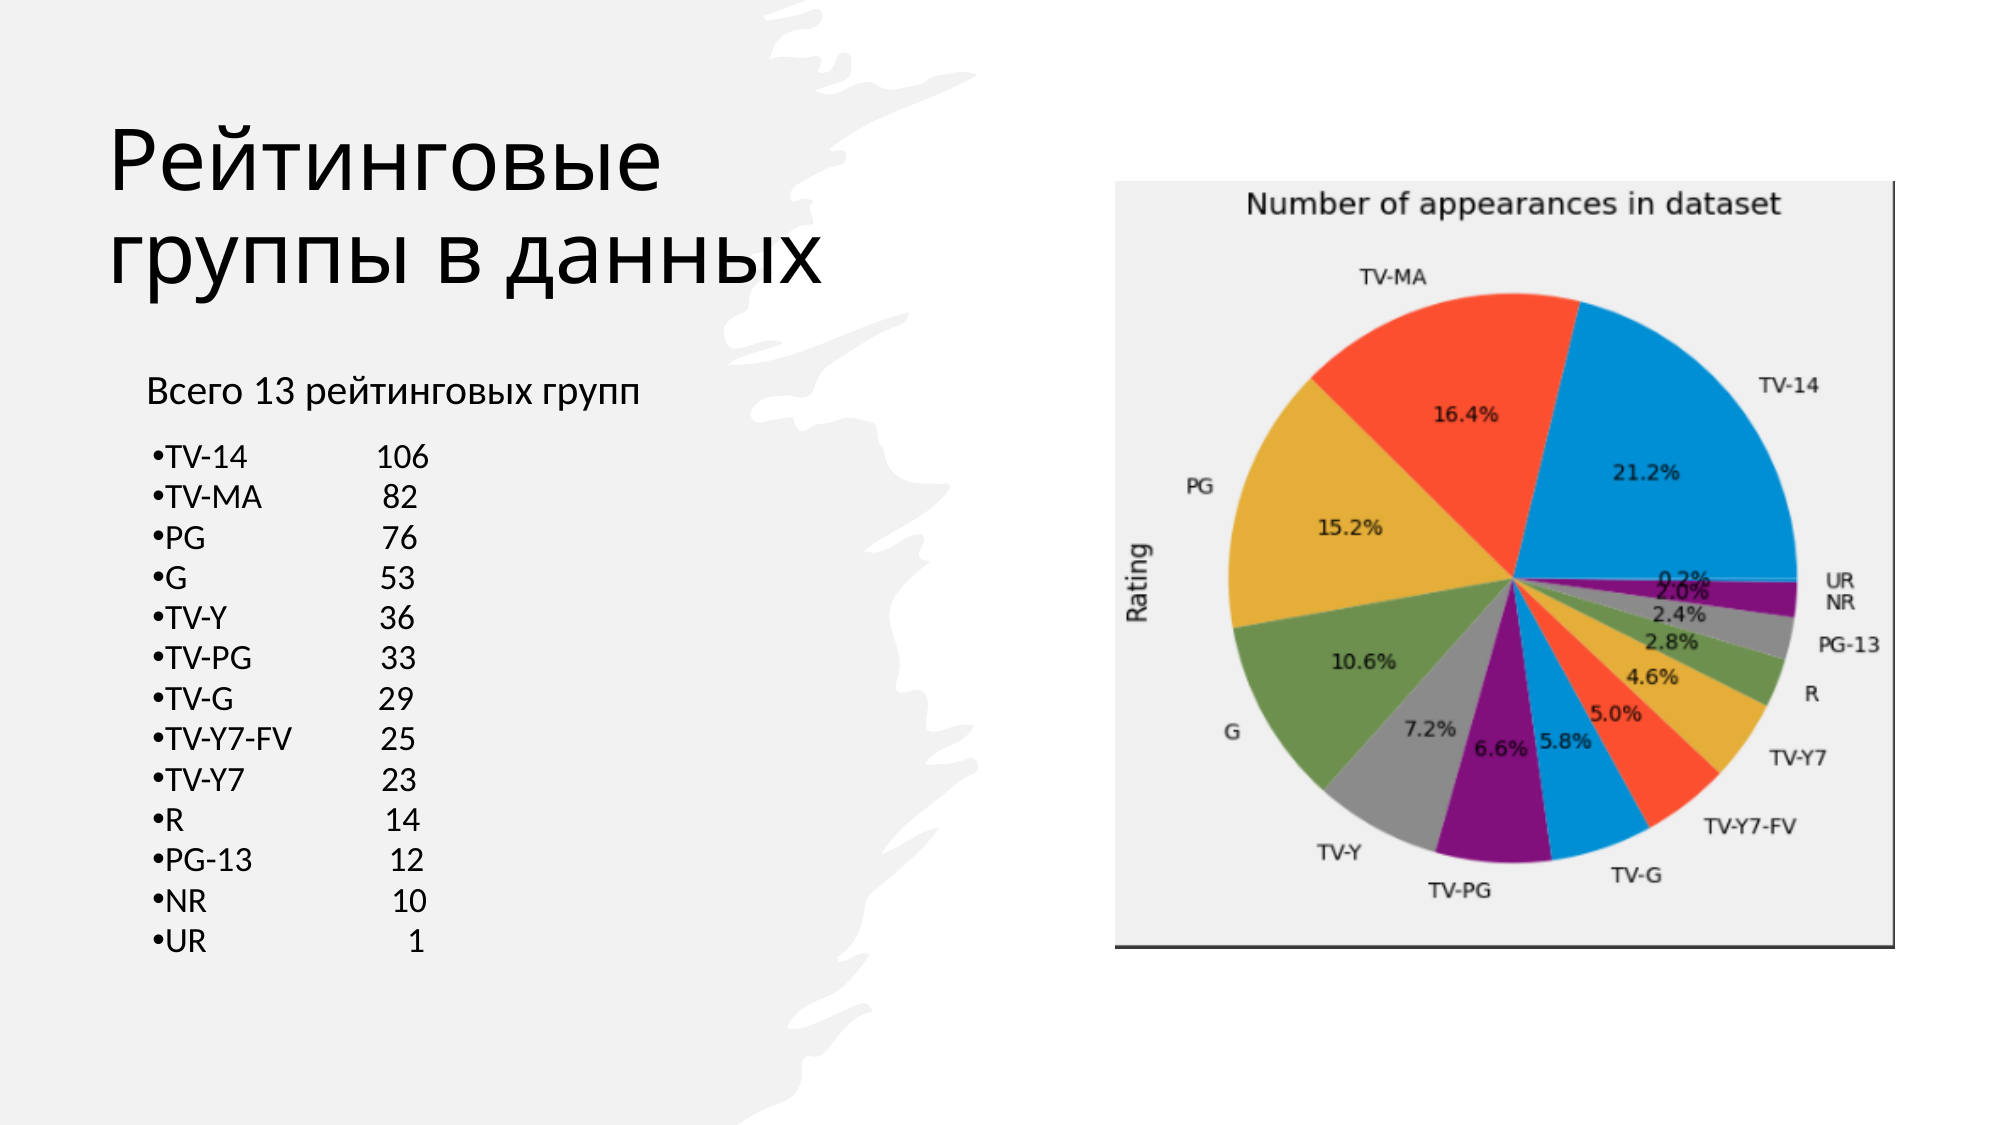

# Рейтинговые группы в данных
Всего 13 рейтинговых групп
TV-14                106
TV-MA               82
PG                      76
G                        53
TV-Y                   36
TV-PG                33
TV-G                  29
TV-Y7-FV           25
TV-Y7                 23
R                         14
PG-13                 12
NR                       10
UR                         1